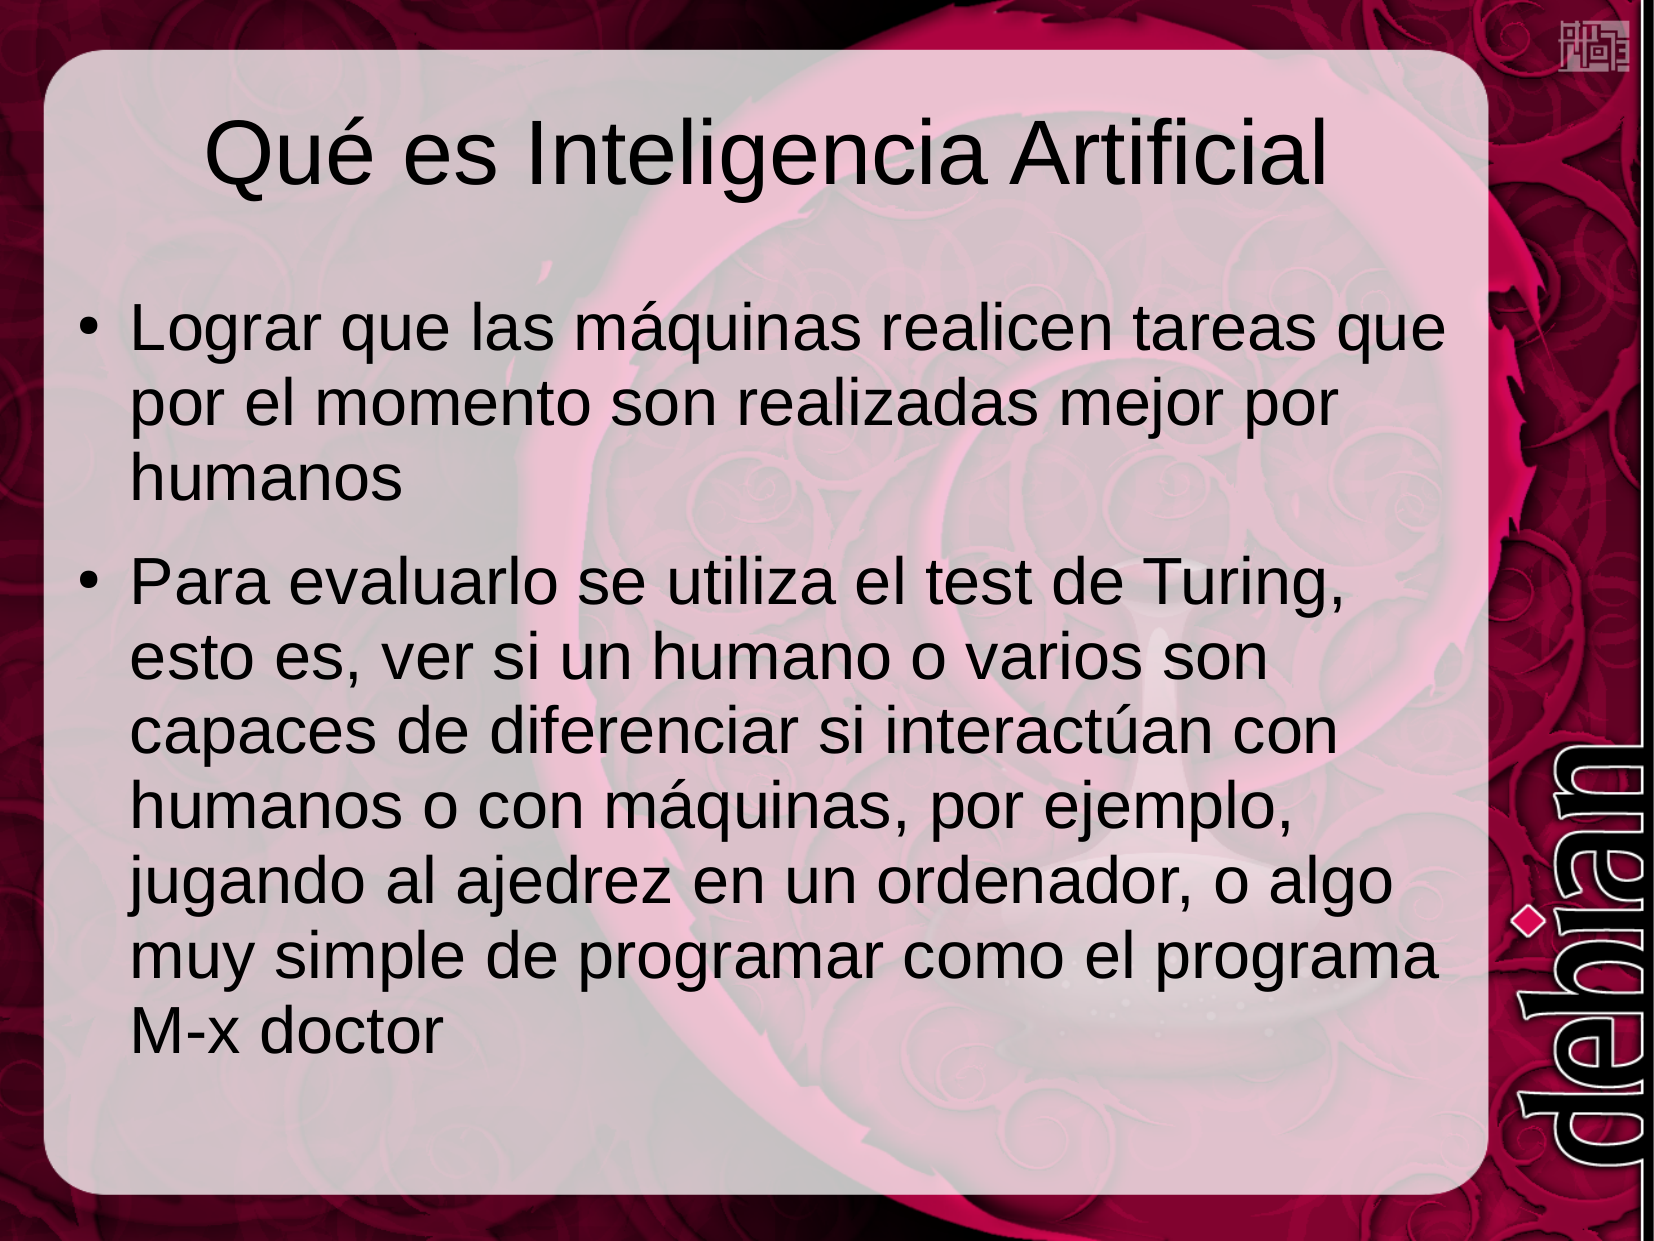

# Qué es Inteligencia Artificial
Lograr que las máquinas realicen tareas que por el momento son realizadas mejor por humanos
Para evaluarlo se utiliza el test de Turing, esto es, ver si un humano o varios son capaces de diferenciar si interactúan con humanos o con máquinas, por ejemplo, jugando al ajedrez en un ordenador, o algo muy simple de programar como el programa M-x doctor